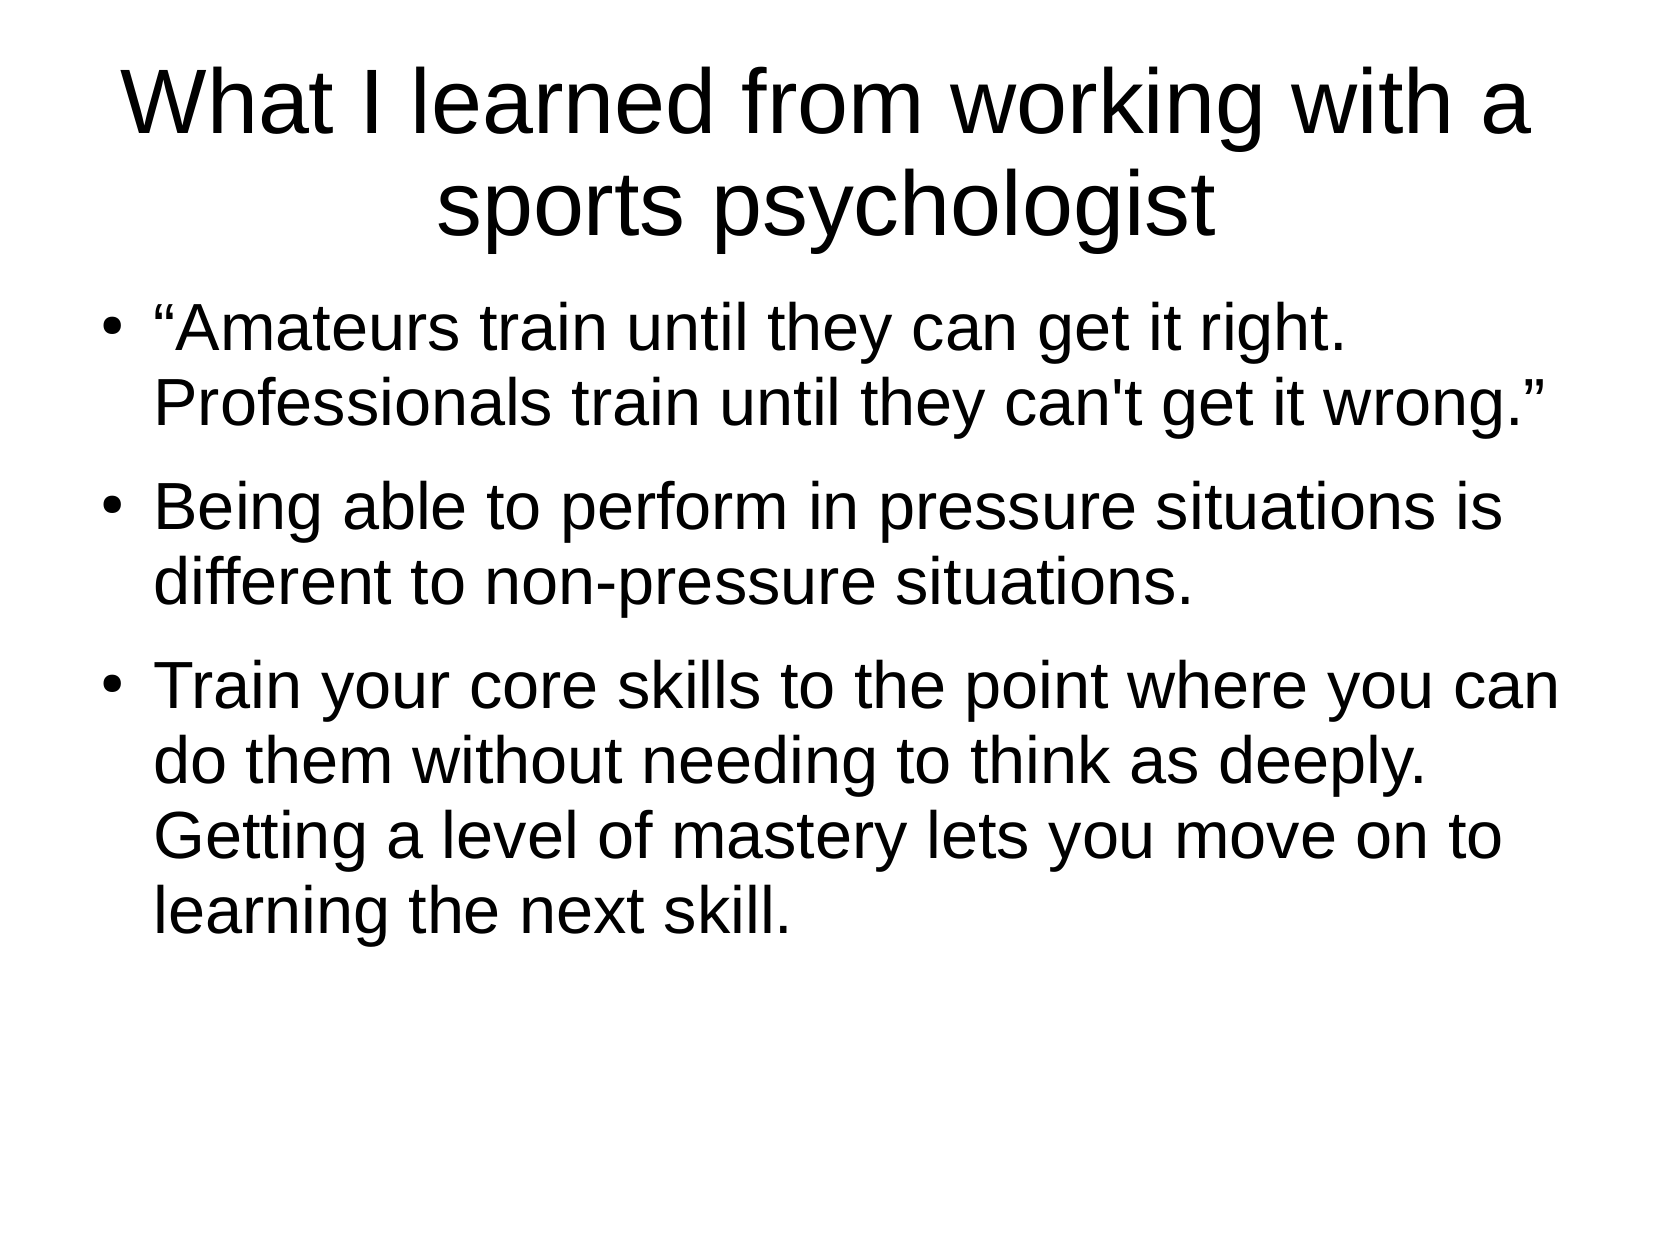

# What I learned from working with a sports psychologist
“Amateurs train until they can get it right. Professionals train until they can't get it wrong.”
Being able to perform in pressure situations is different to non-pressure situations.
Train your core skills to the point where you can do them without needing to think as deeply. Getting a level of mastery lets you move on to learning the next skill.